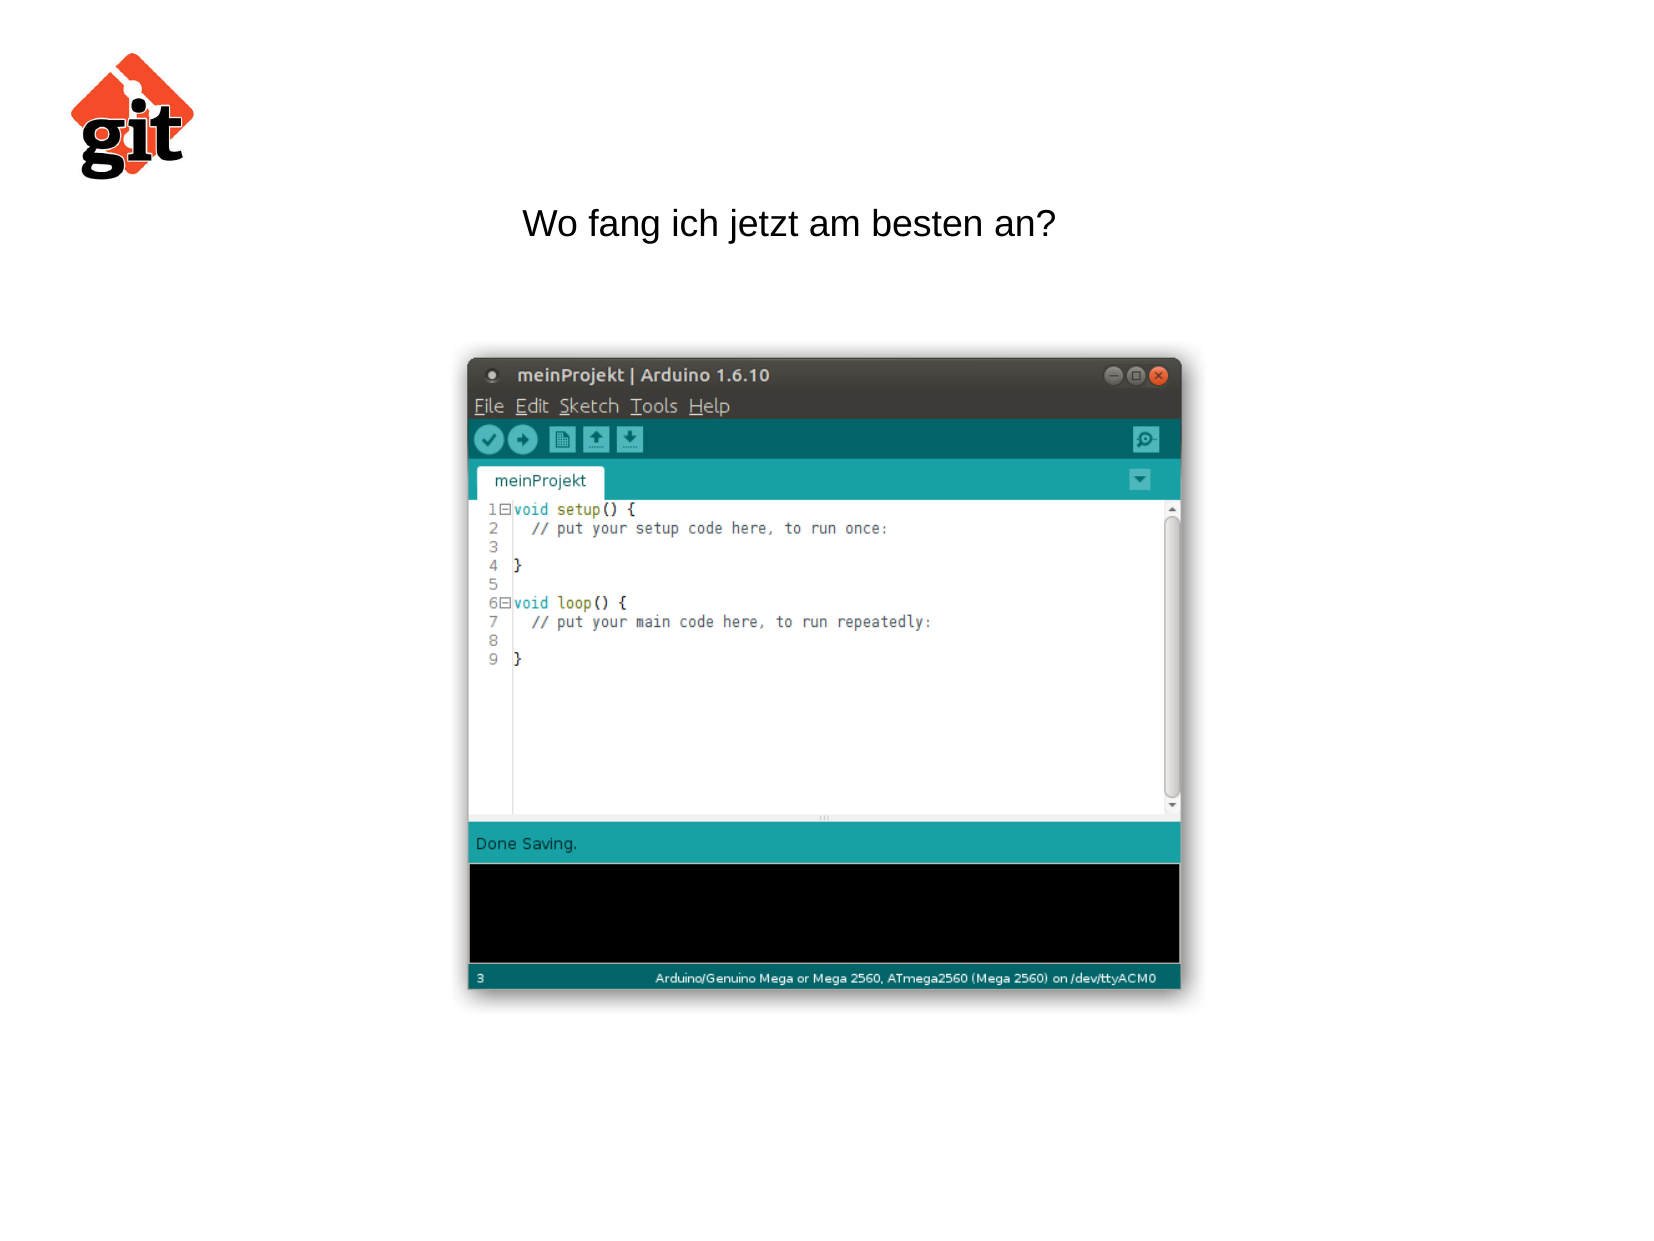

Wo fang ich jetzt am besten an?